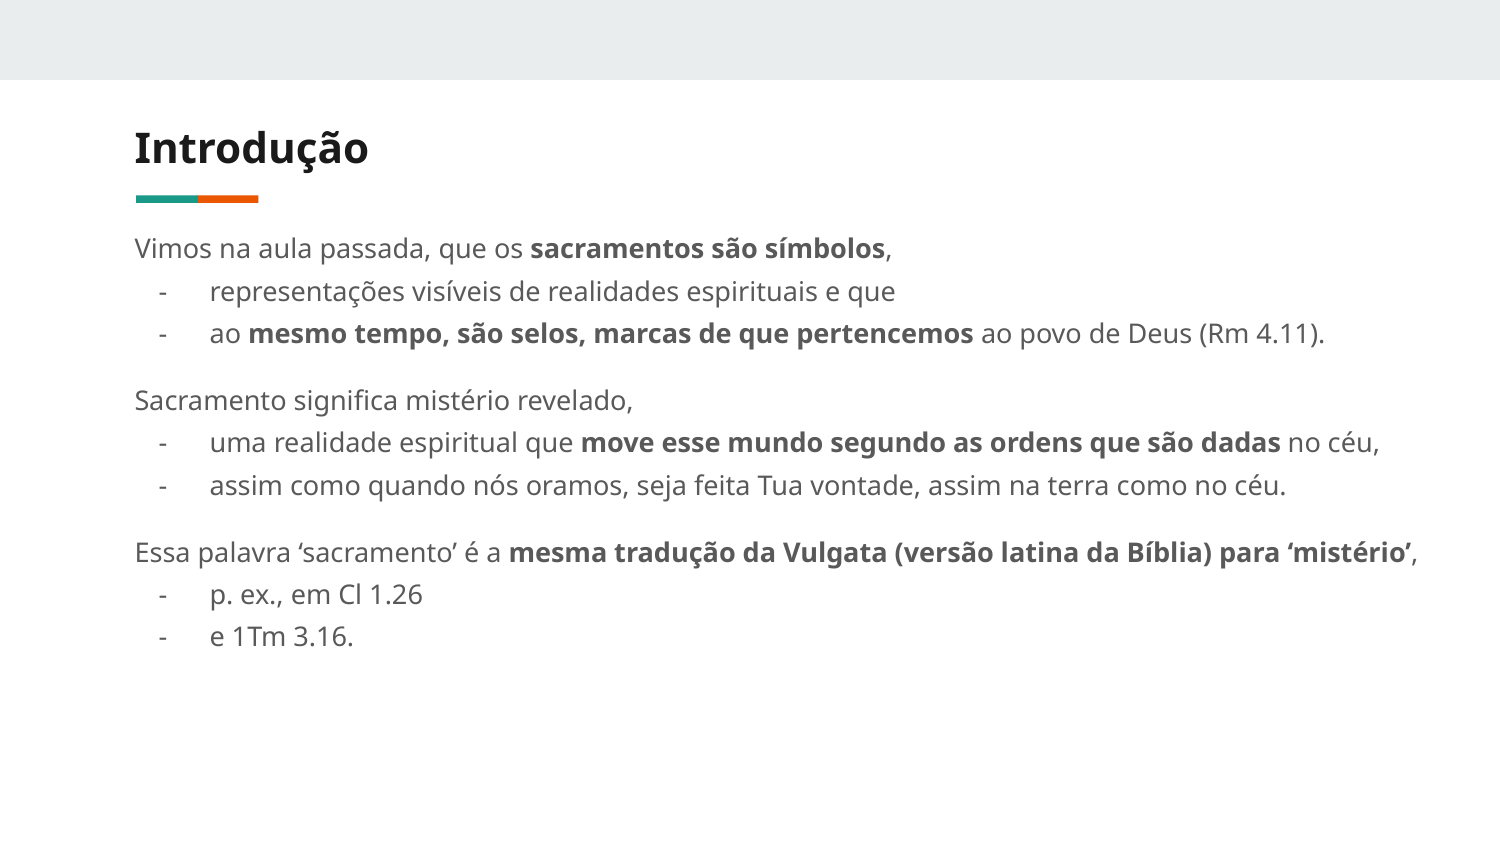

# Introdução
Vimos na aula passada, que os sacramentos são símbolos,
representações visíveis de realidades espirituais e que
ao mesmo tempo, são selos, marcas de que pertencemos ao povo de Deus (Rm 4.11).
Sacramento significa mistério revelado,
uma realidade espiritual que move esse mundo segundo as ordens que são dadas no céu,
assim como quando nós oramos, seja feita Tua vontade, assim na terra como no céu.
Essa palavra ‘sacramento’ é a mesma tradução da Vulgata (versão latina da Bíblia) para ‘mistério’,
p. ex., em Cl 1.26
e 1Tm 3.16.